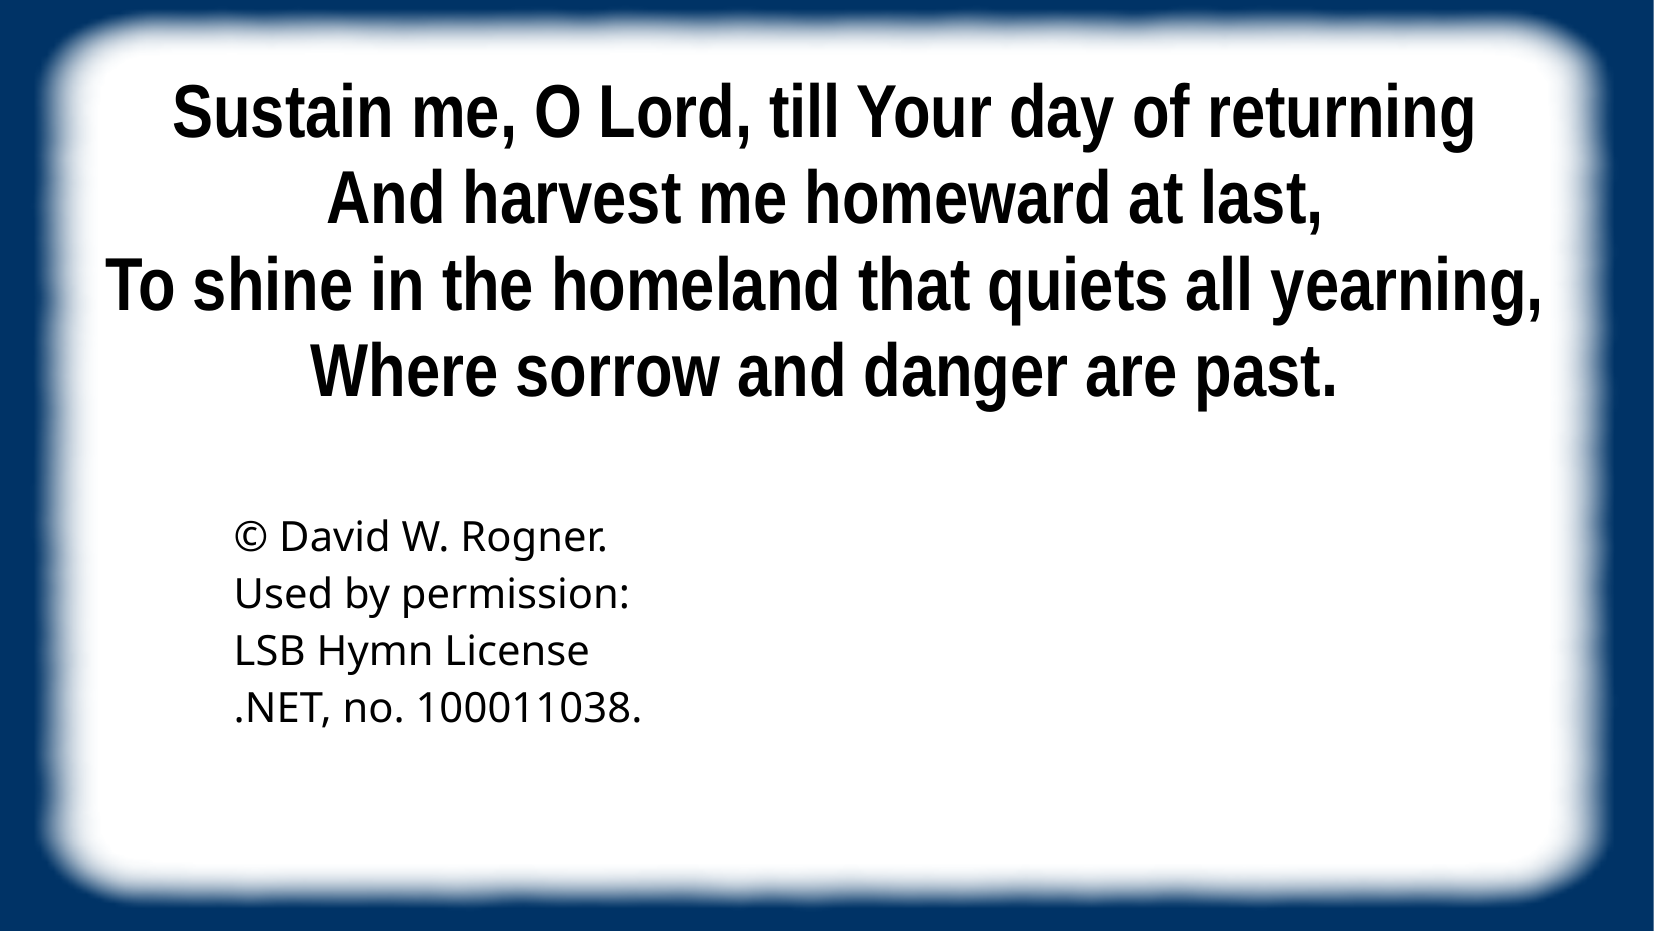

Sustain me, O Lord, till Your day of returning
And harvest me homeward at last,
To shine in the homeland that quiets all yearning,
Where sorrow and danger are past.
 © David W. Rogner.
 Used by permission:
 LSB Hymn License
 .NET, no. 100011038.